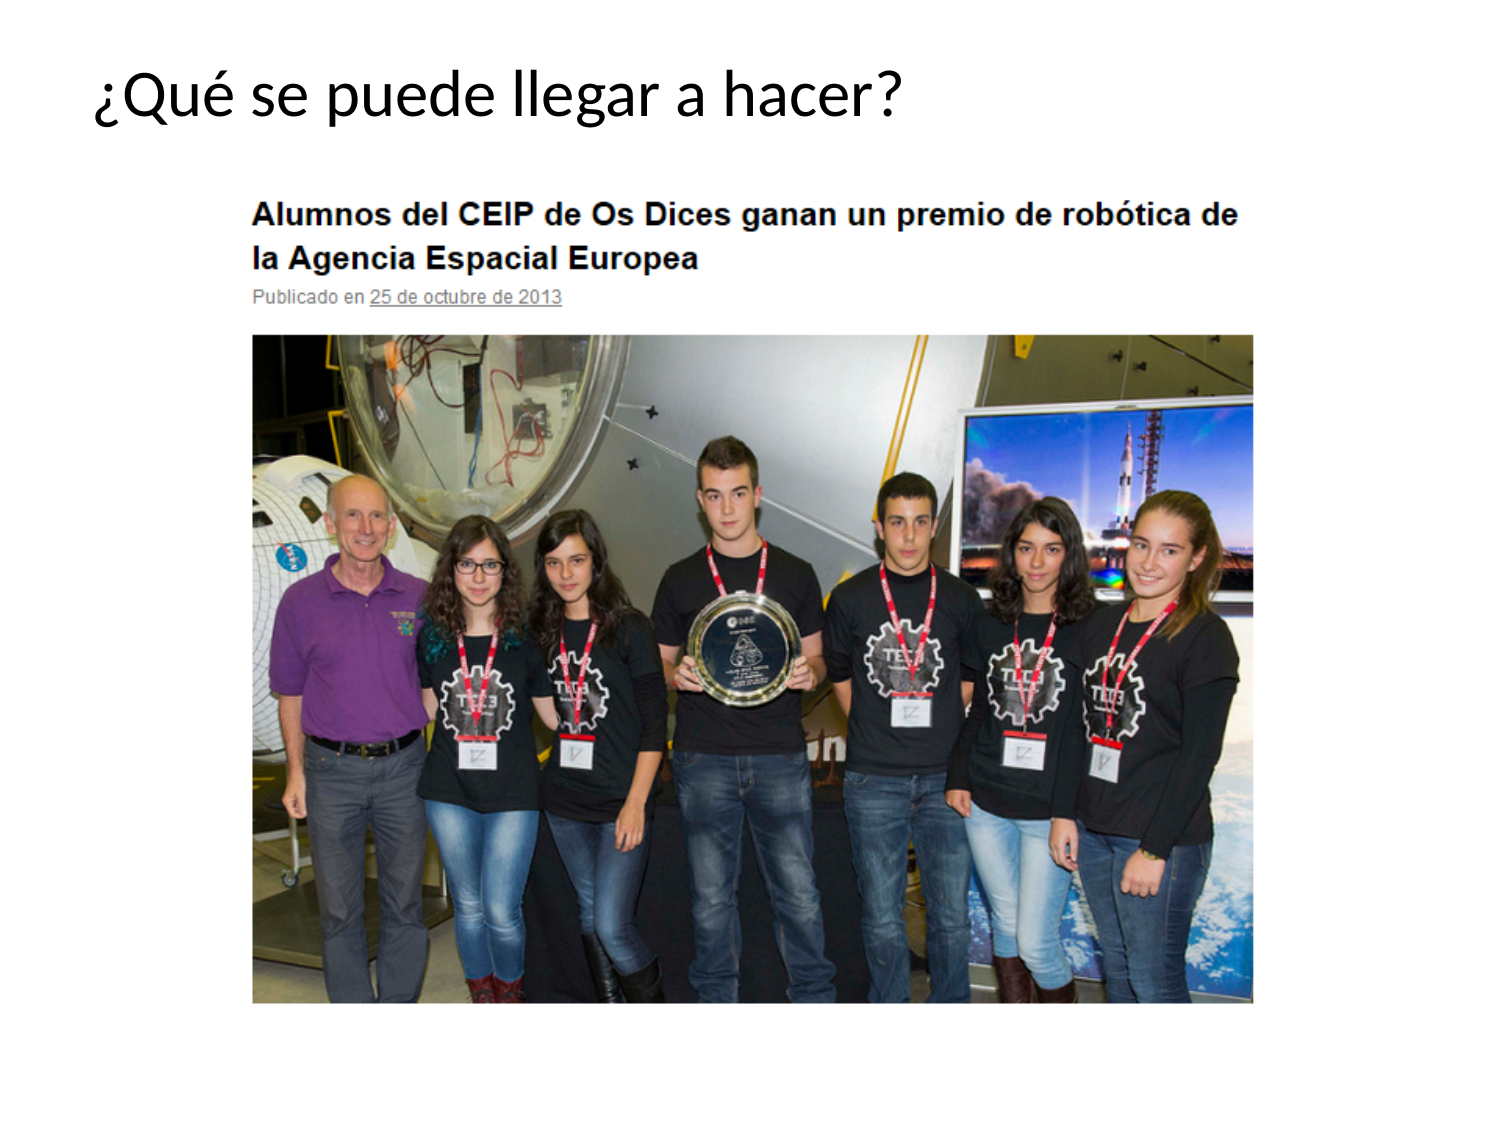

# ¿Qué se puede llegar a hacer?